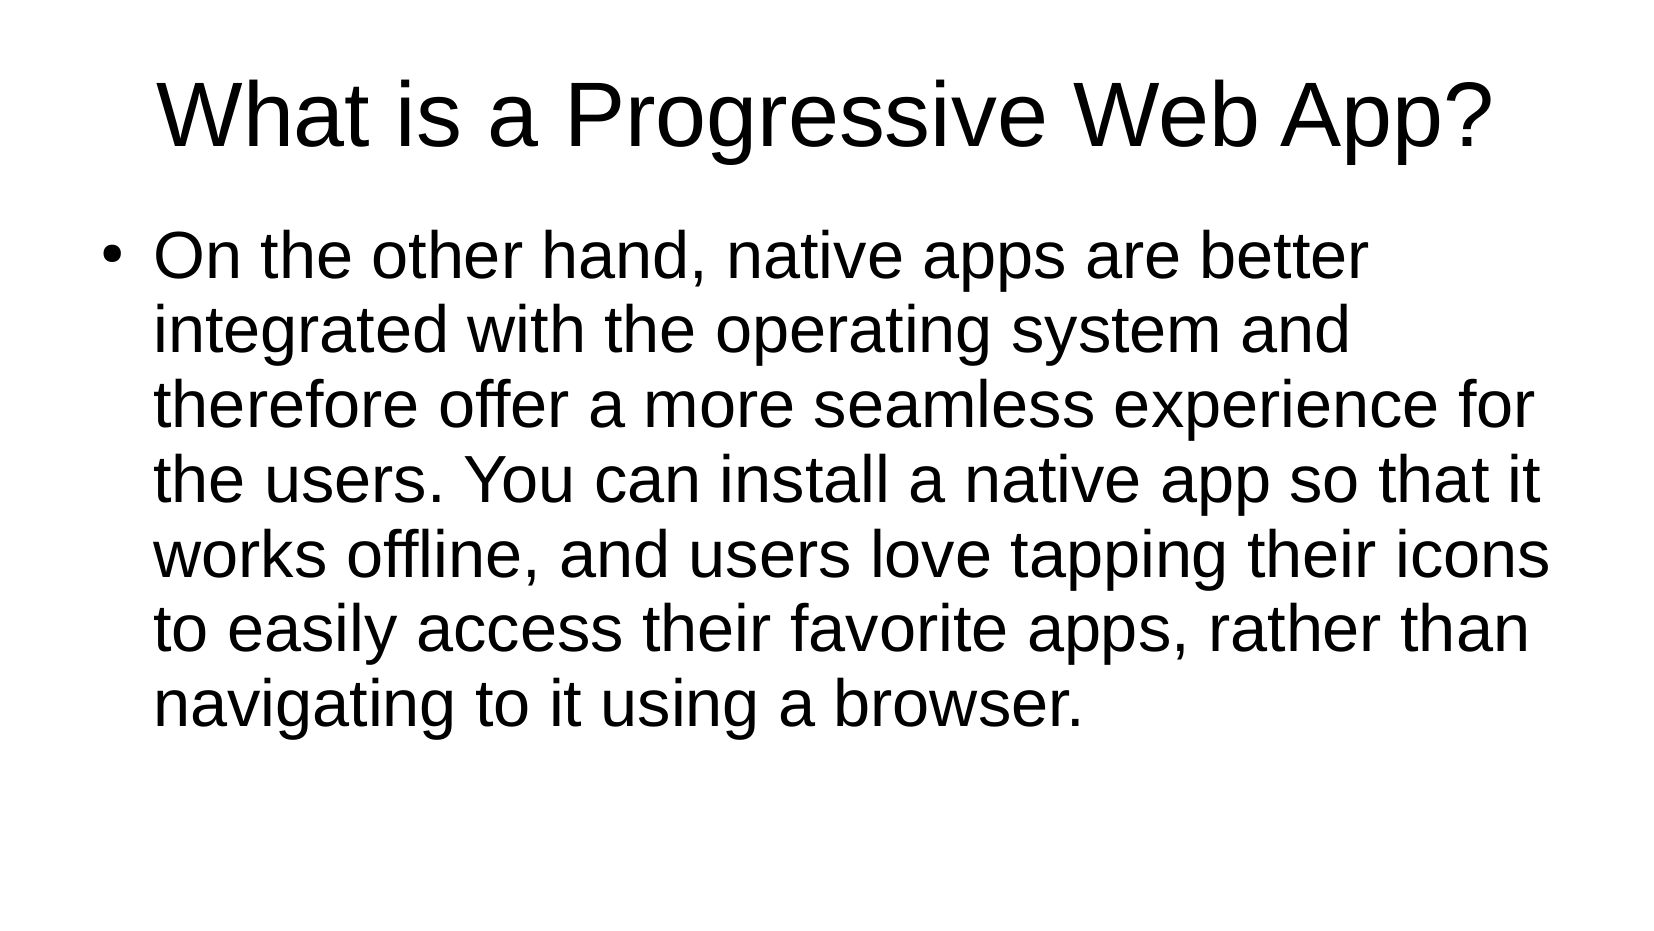

# What is a Progressive Web App?
On the other hand, native apps are better integrated with the operating system and therefore offer a more seamless experience for the users. You can install a native app so that it works offline, and users love tapping their icons to easily access their favorite apps, rather than navigating to it using a browser.